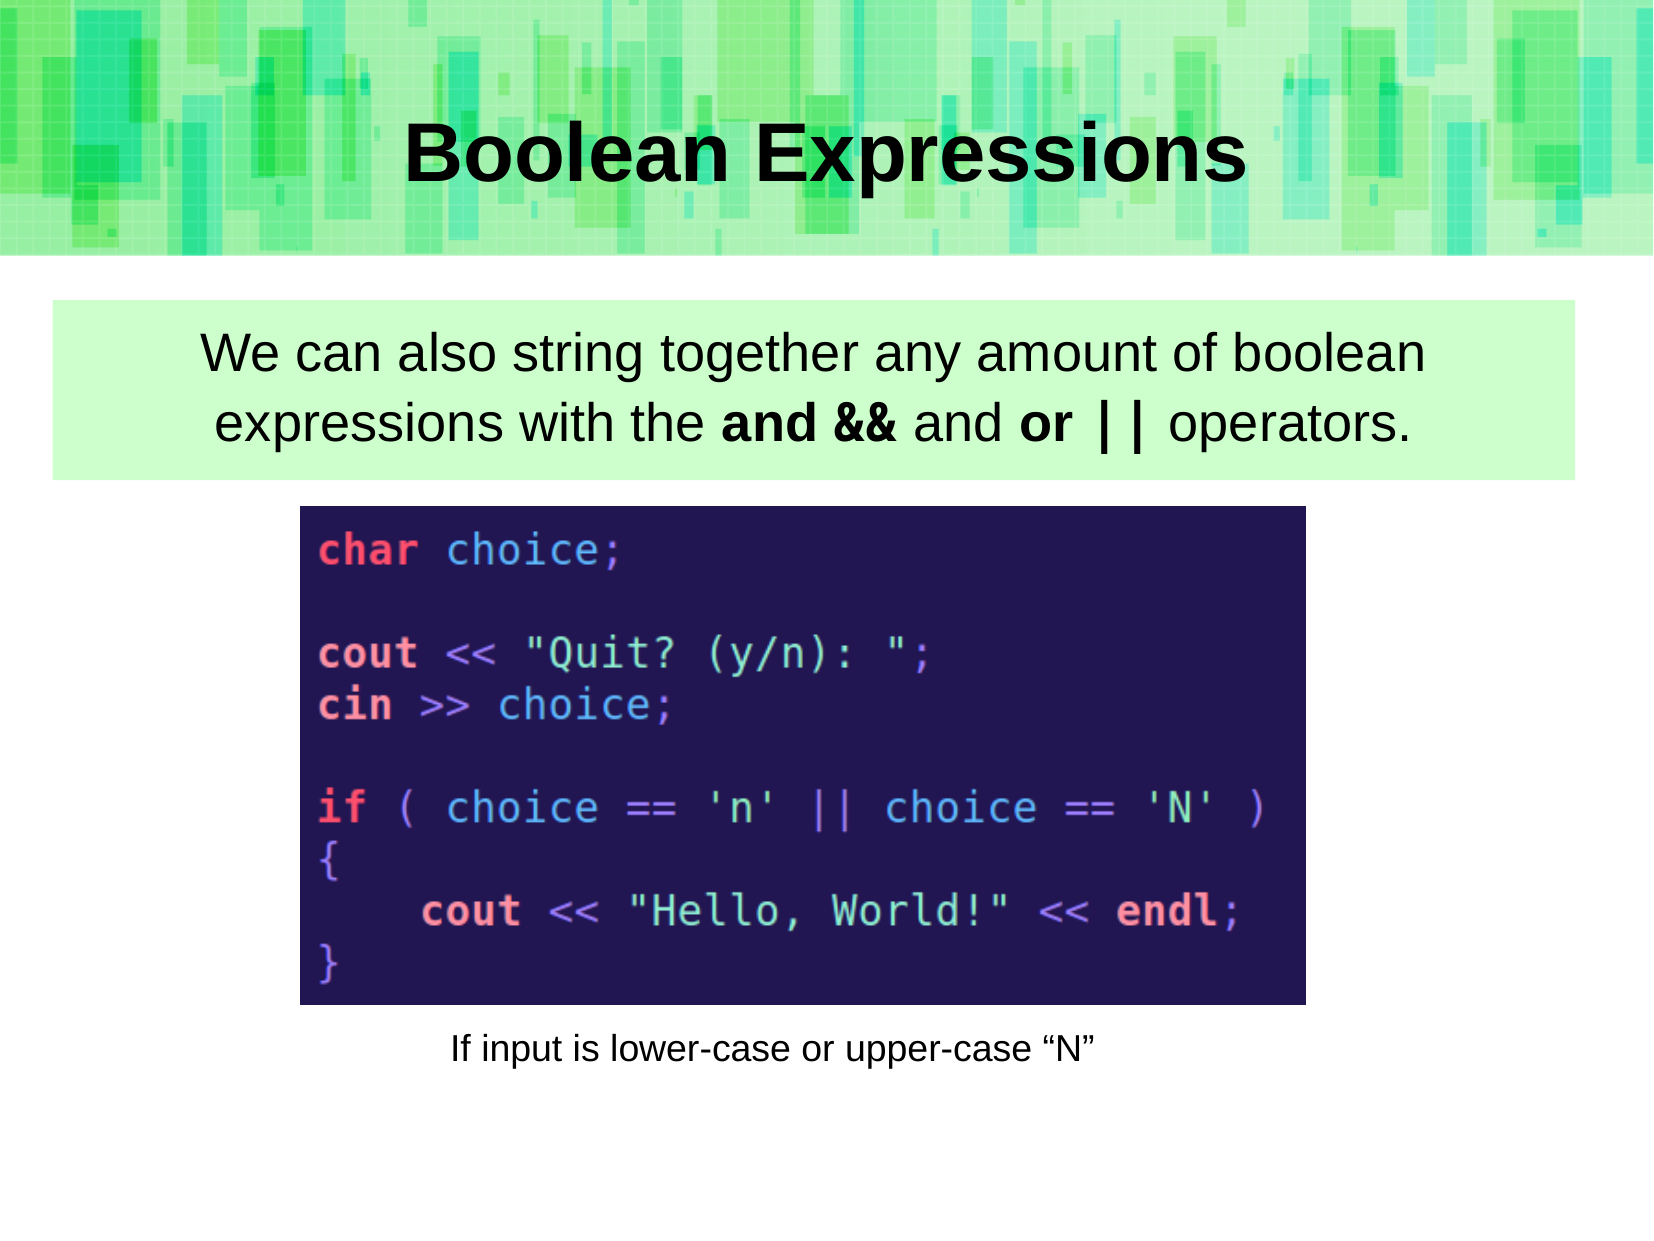

# Boolean Expressions
We can also string together any amount of boolean expressions with the and && and or || operators.
If input is lower-case or upper-case “N”